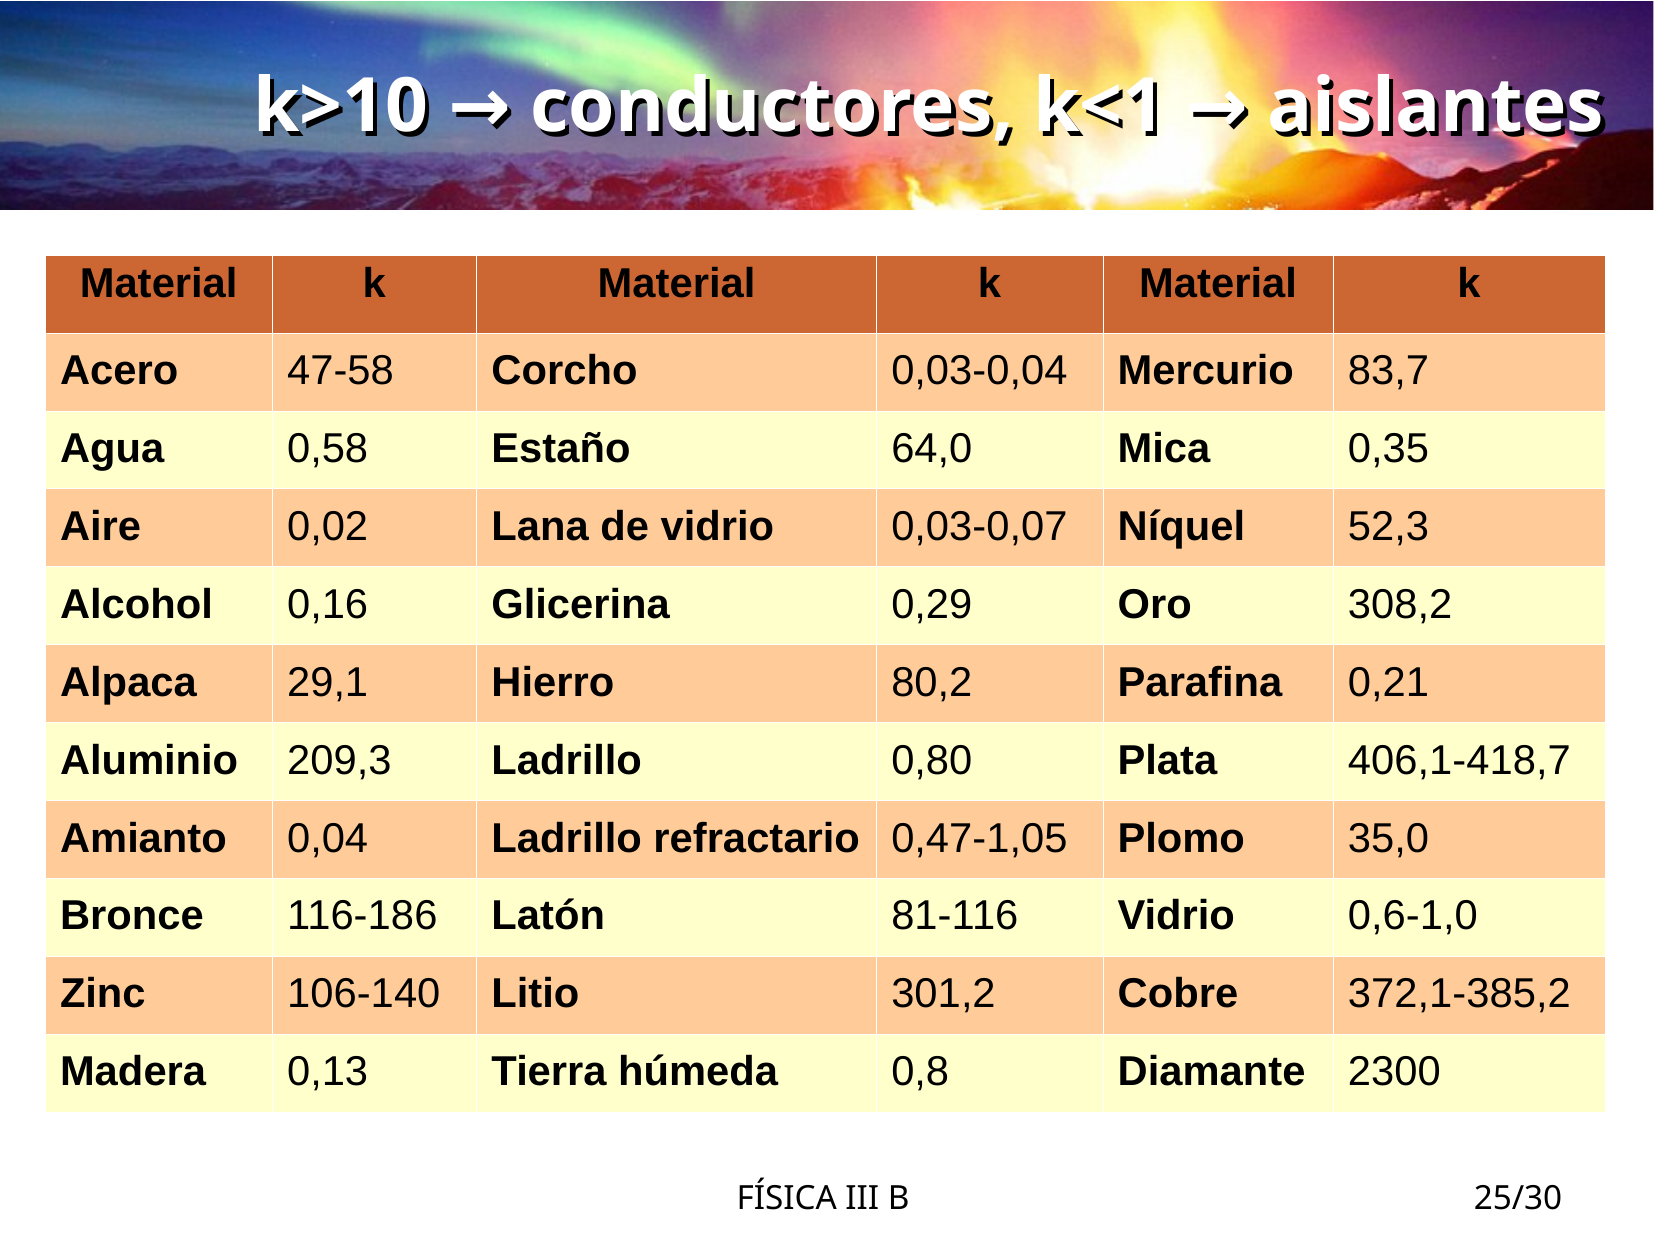

# k>10 → conductores, k<1 → aislantes
| Material | k | Material | k | Material | k |
| --- | --- | --- | --- | --- | --- |
| Acero | 47-58 | Corcho | 0,03-0,04 | Mercurio | 83,7 |
| Agua | 0,58 | Estaño | 64,0 | Mica | 0,35 |
| Aire | 0,02 | Lana de vidrio | 0,03-0,07 | Níquel | 52,3 |
| Alcohol | 0,16 | Glicerina | 0,29 | Oro | 308,2 |
| Alpaca | 29,1 | Hierro | 80,2 | Parafina | 0,21 |
| Aluminio | 209,3 | Ladrillo | 0,80 | Plata | 406,1-418,7 |
| Amianto | 0,04 | Ladrillo refractario | 0,47-1,05 | Plomo | 35,0 |
| Bronce | 116-186 | Latón | 81-116 | Vidrio | 0,6-1,0 |
| Zinc | 106-140 | Litio | 301,2 | Cobre | 372,1-385,2 |
| Madera | 0,13 | Tierra húmeda | 0,8 | Diamante | 2300 |
FÍSICA III B
25